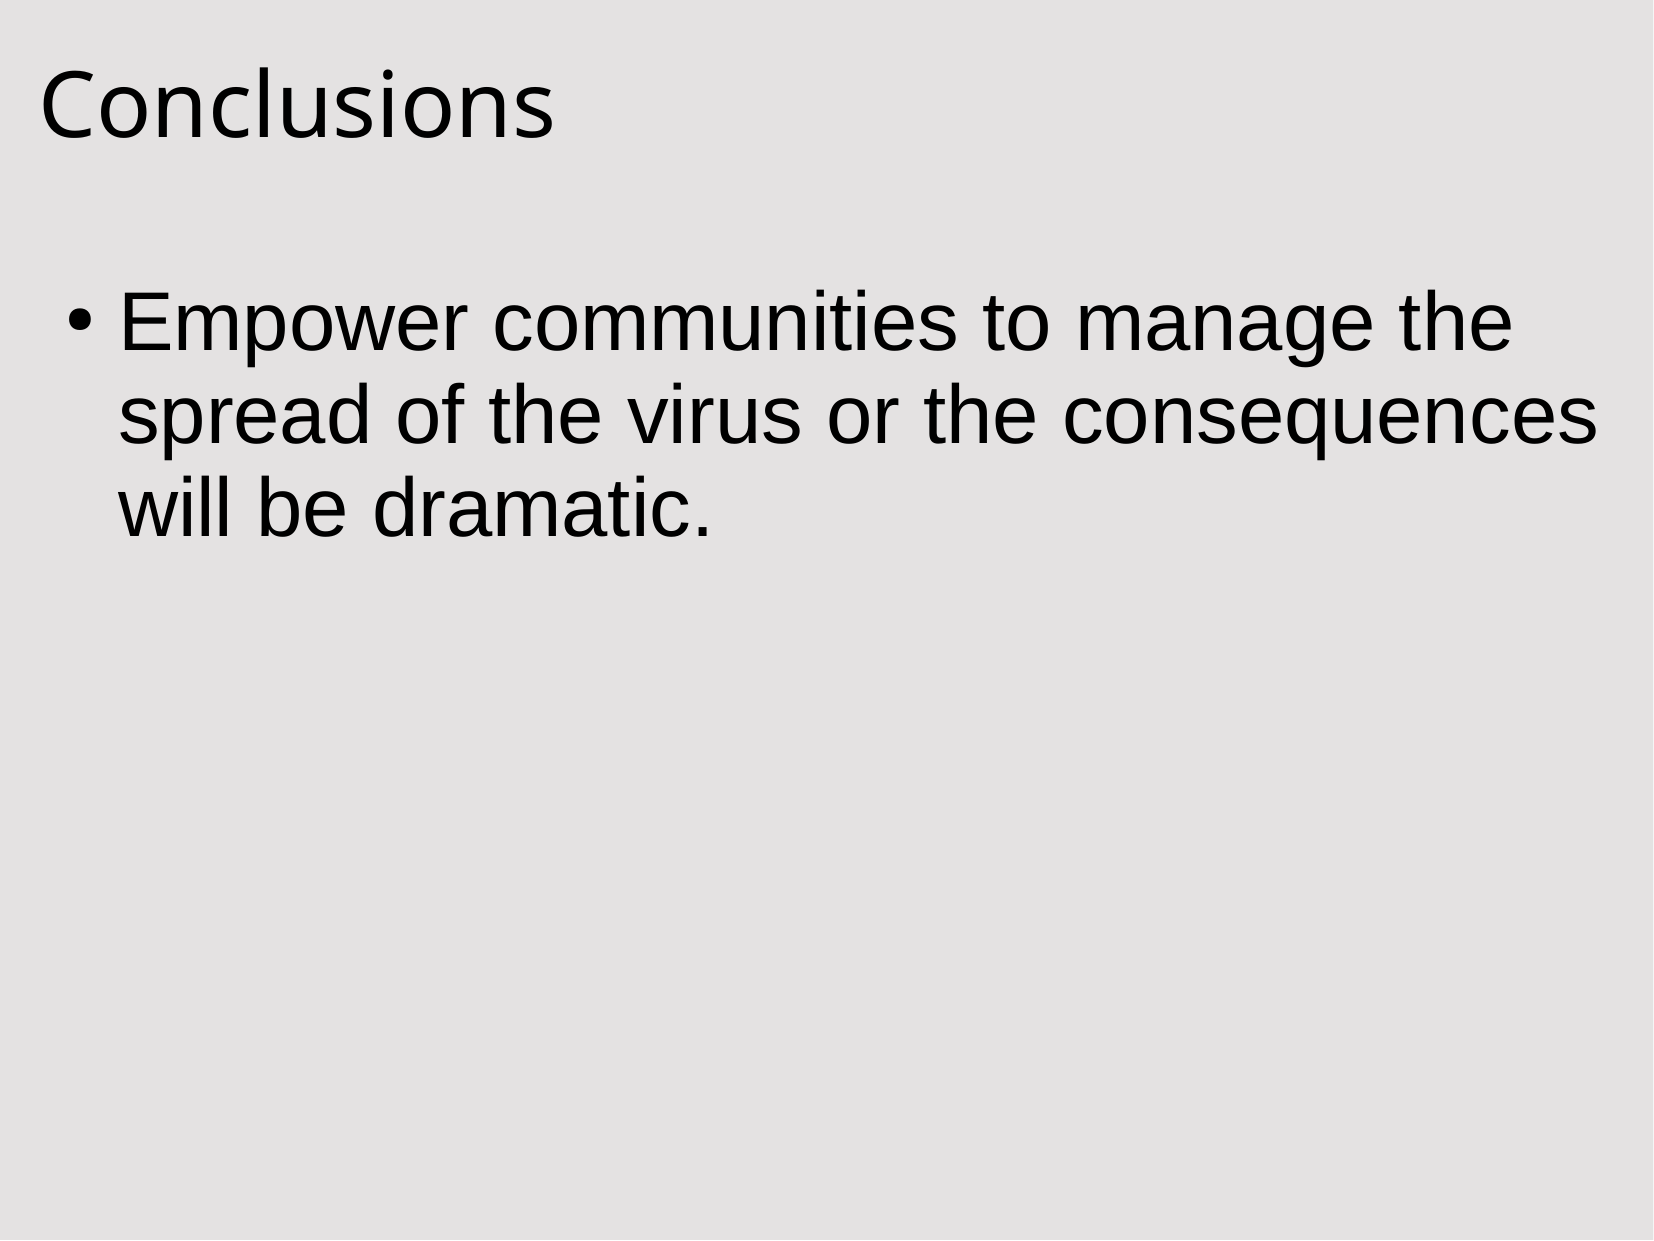

Conclusions
# Empower communities to manage the spread of the virus or the consequences will be dramatic.